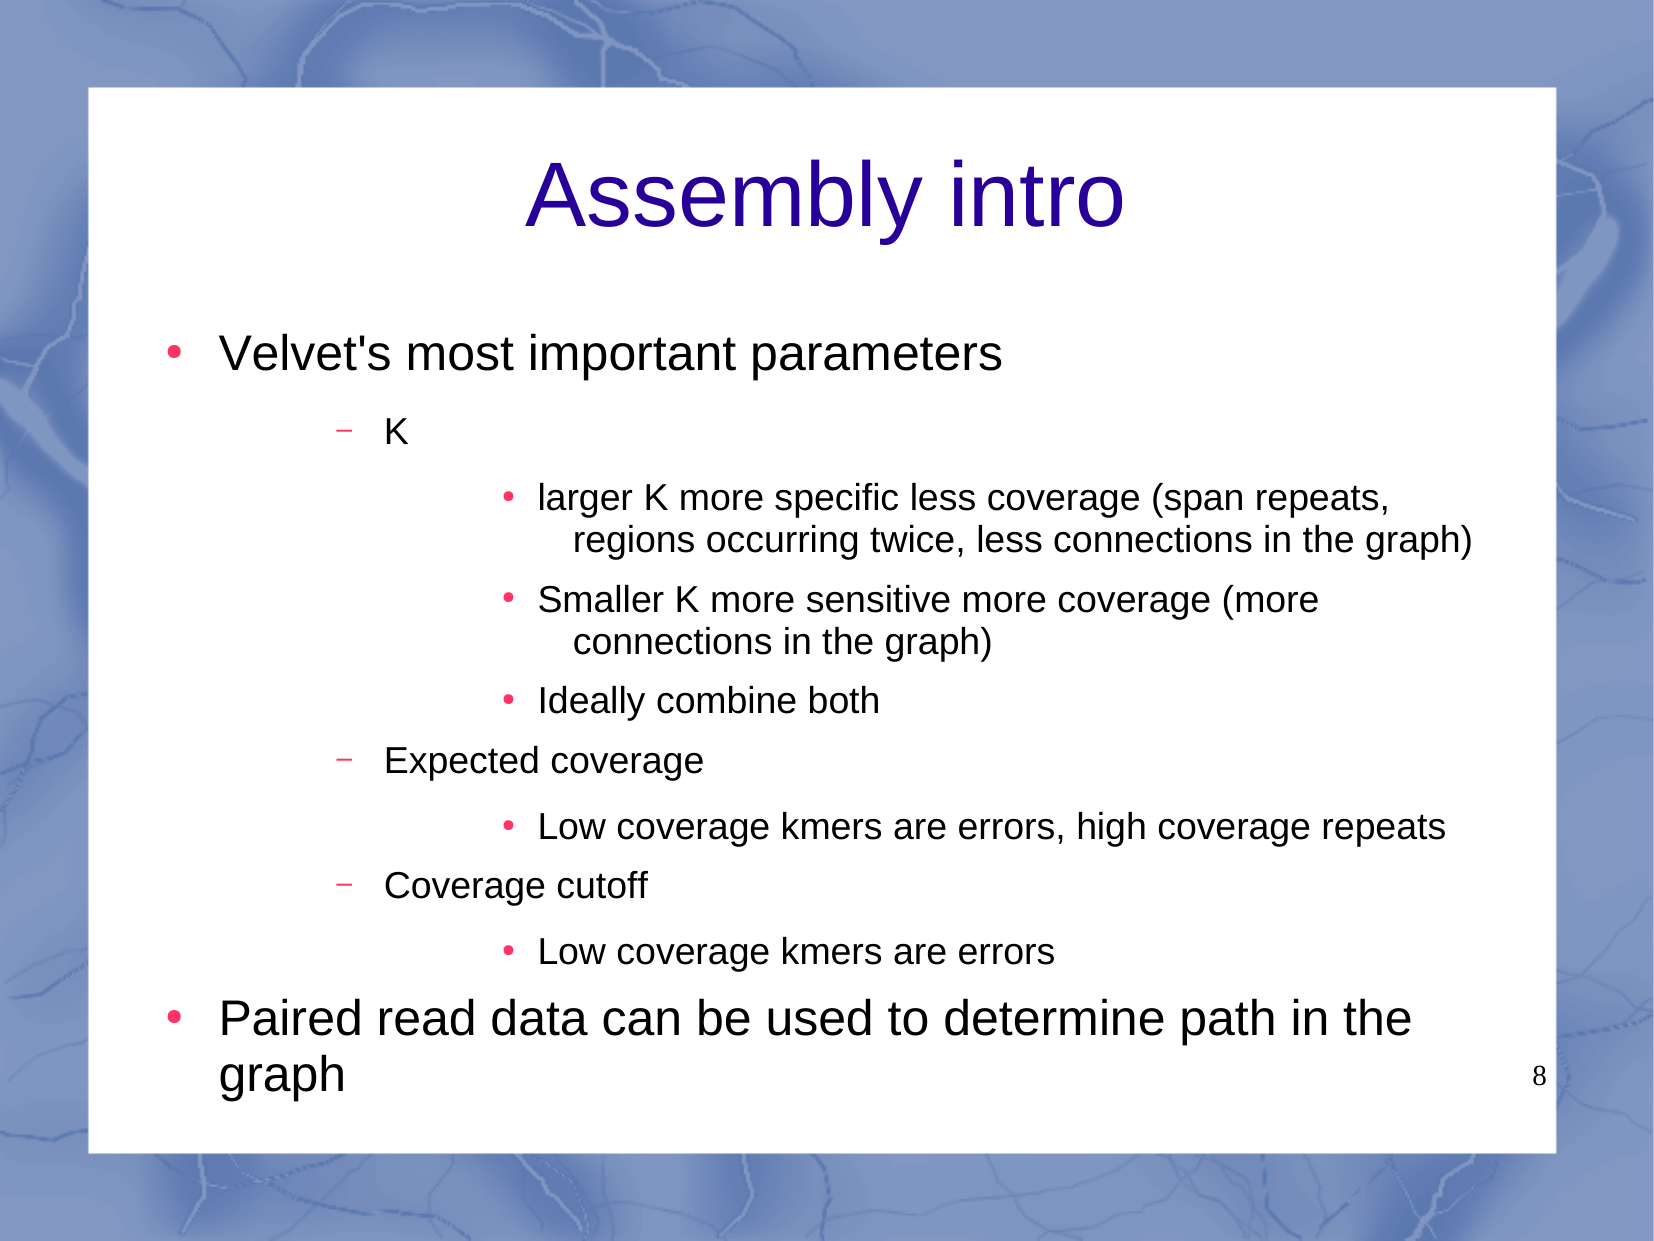

# Assembly intro
Velvet's most important parameters
K
larger K more specific less coverage (span repeats, regions occurring twice, less connections in the graph)
Smaller K more sensitive more coverage (more connections in the graph)
Ideally combine both
Expected coverage
Low coverage kmers are errors, high coverage repeats
Coverage cutoff
Low coverage kmers are errors
Paired read data can be used to determine path in the graph
8